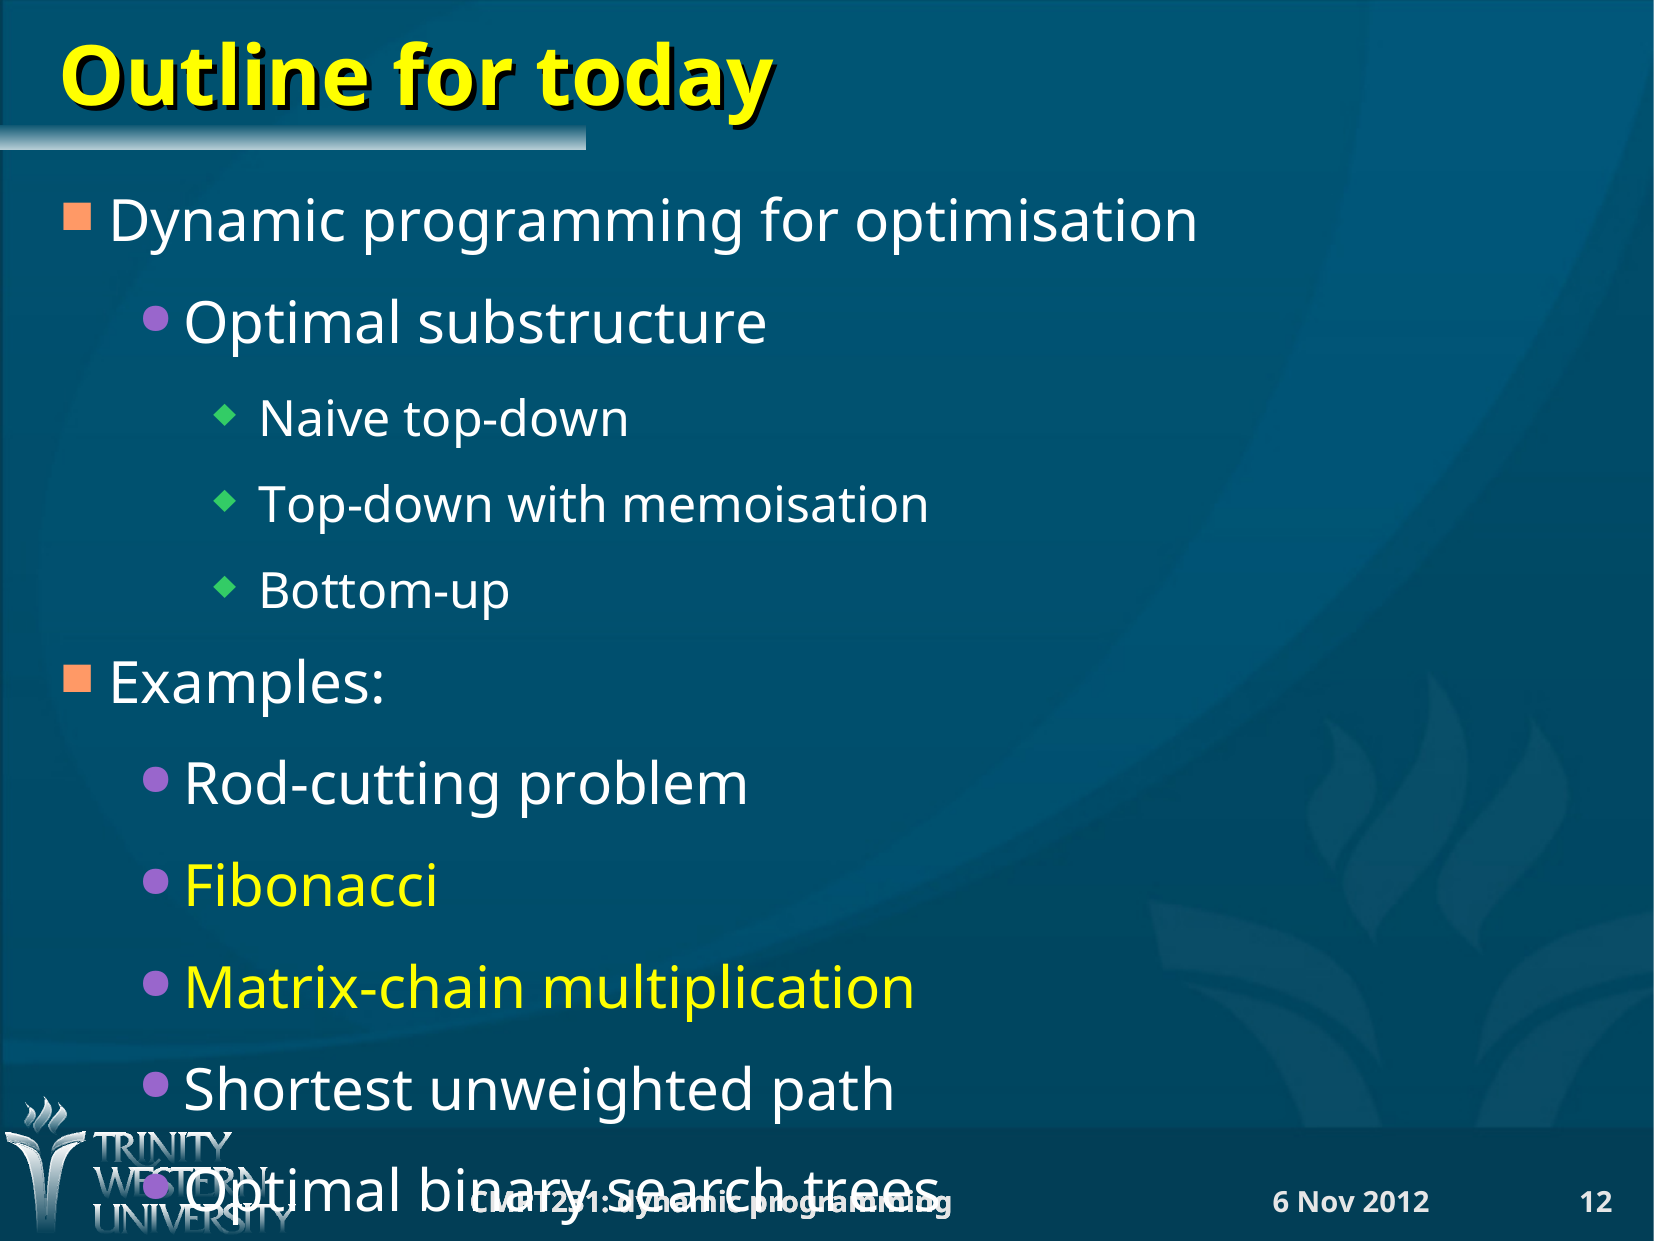

# Outline for today
Dynamic programming for optimisation
Optimal substructure
Naive top-down
Top-down with memoisation
Bottom-up
Examples:
Rod-cutting problem
Fibonacci
Matrix-chain multiplication
Shortest unweighted path
Optimal binary search trees
CMPT231: dynamic programming
6 Nov 2012
12